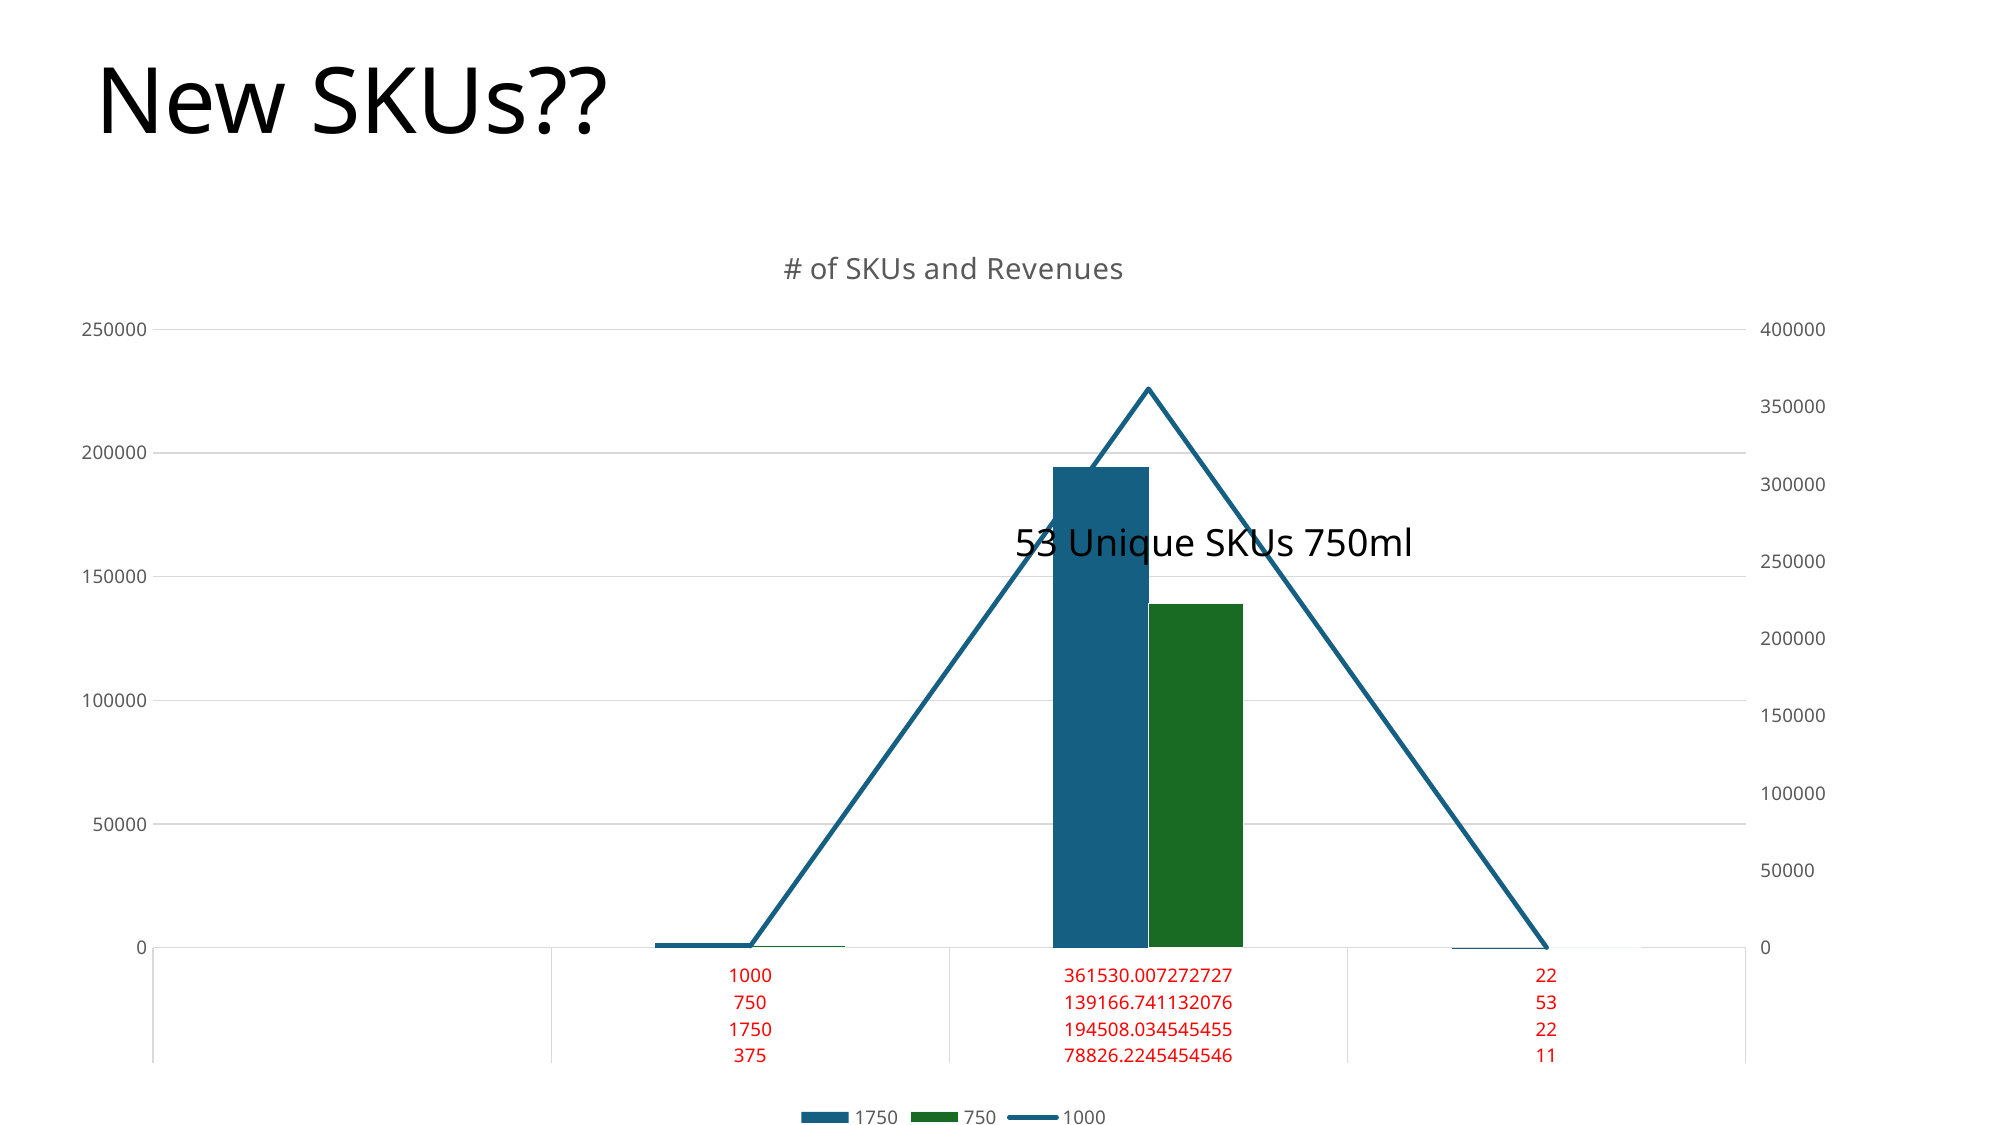

# New SKUs??
### Chart: # of SKUs and Revenues
| Category | Bottle Size | AvgRevPerProdBottleSize | Count of item_description |
|---|---|---|---|
| 11 | 375.0 | 78826.2245454546 | 11.0 |
| 22 | 1750.0 | 194508.034545455 | 22.0 |
| 53 | 750.0 | 139166.741132076 | 53.0 |
| 22 | 1000.0 | 361530.007272727 | 22.0 |53 Unique SKUs 750ml